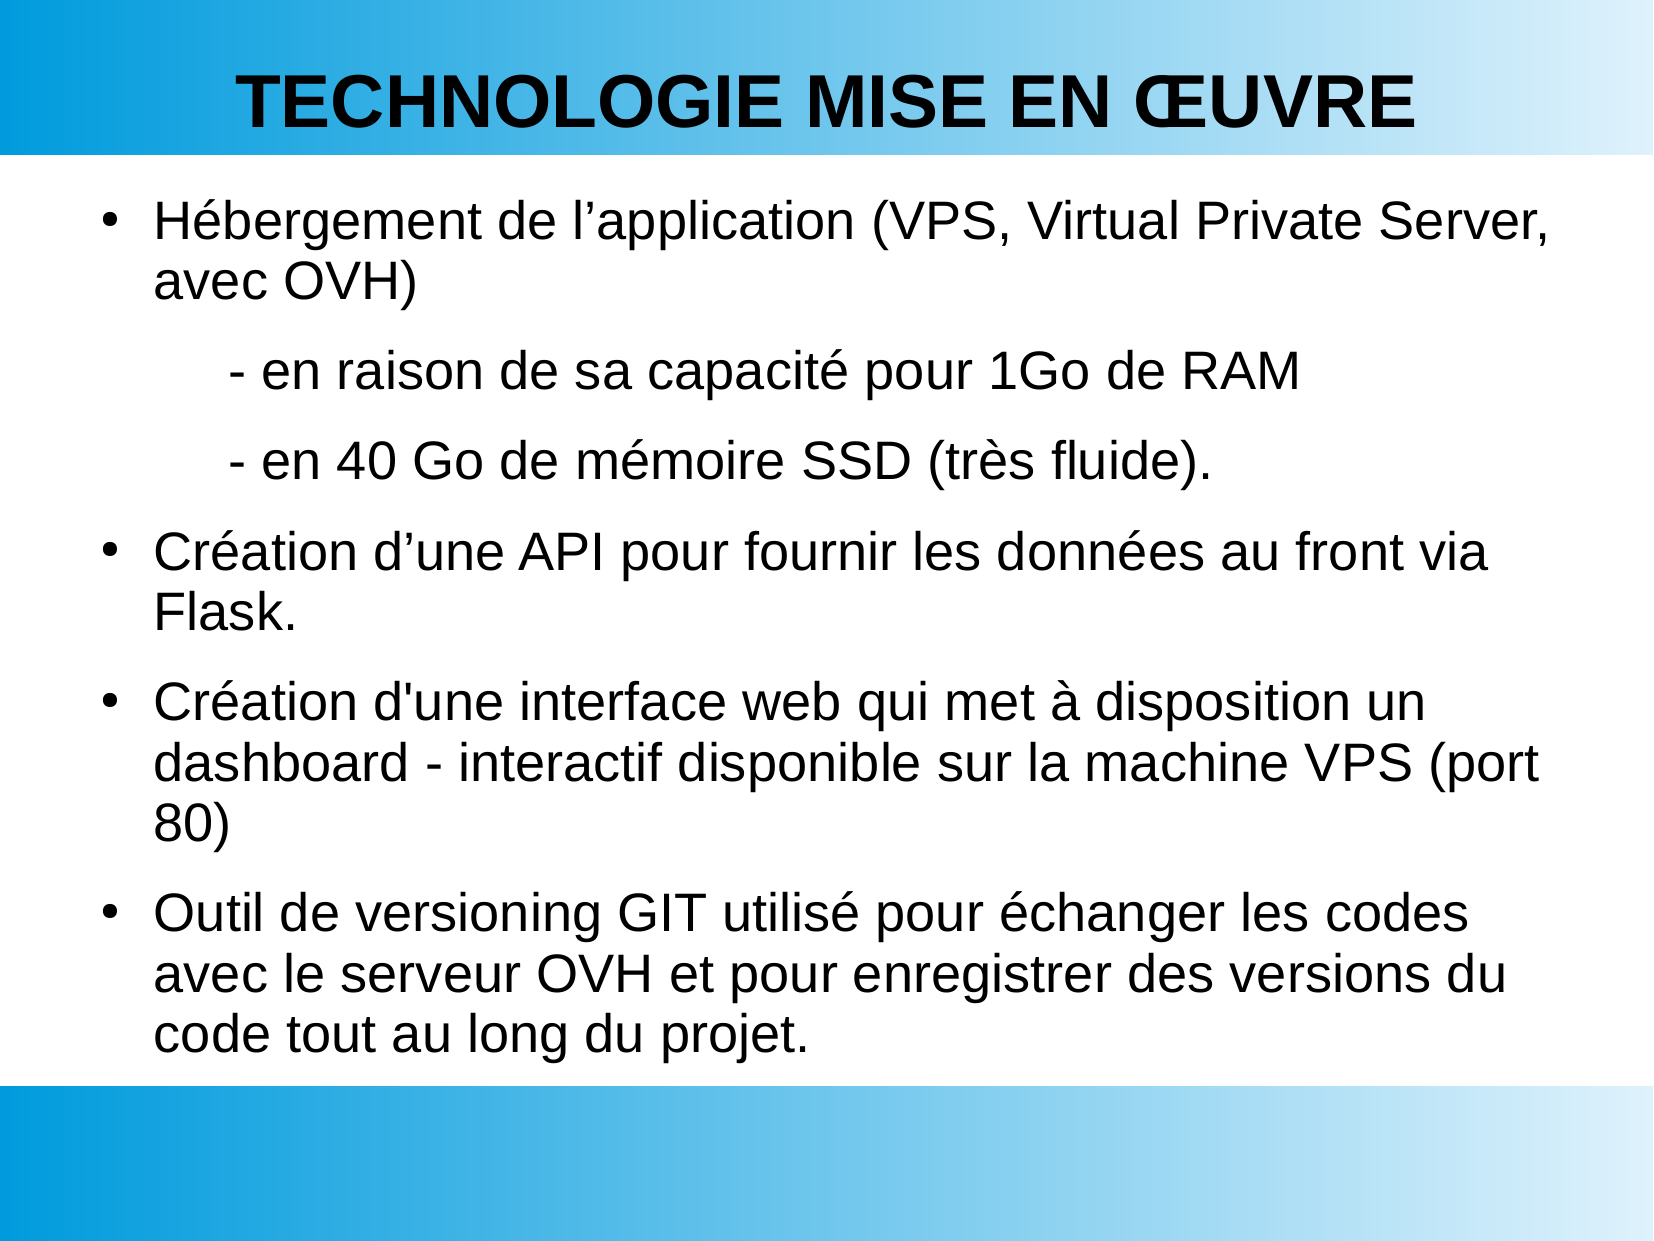

# TECHNOLOGIE MISE EN ŒUVRE
Hébergement de l’application (VPS, Virtual Private Server, avec OVH)
 - en raison de sa capacité pour 1Go de RAM
 - en 40 Go de mémoire SSD (très fluide).
Création d’une API pour fournir les données au front via Flask.
Création d'une interface web qui met à disposition un dashboard - interactif disponible sur la machine VPS (port 80)
Outil de versioning GIT utilisé pour échanger les codes avec le serveur OVH et pour enregistrer des versions du code tout au long du projet.